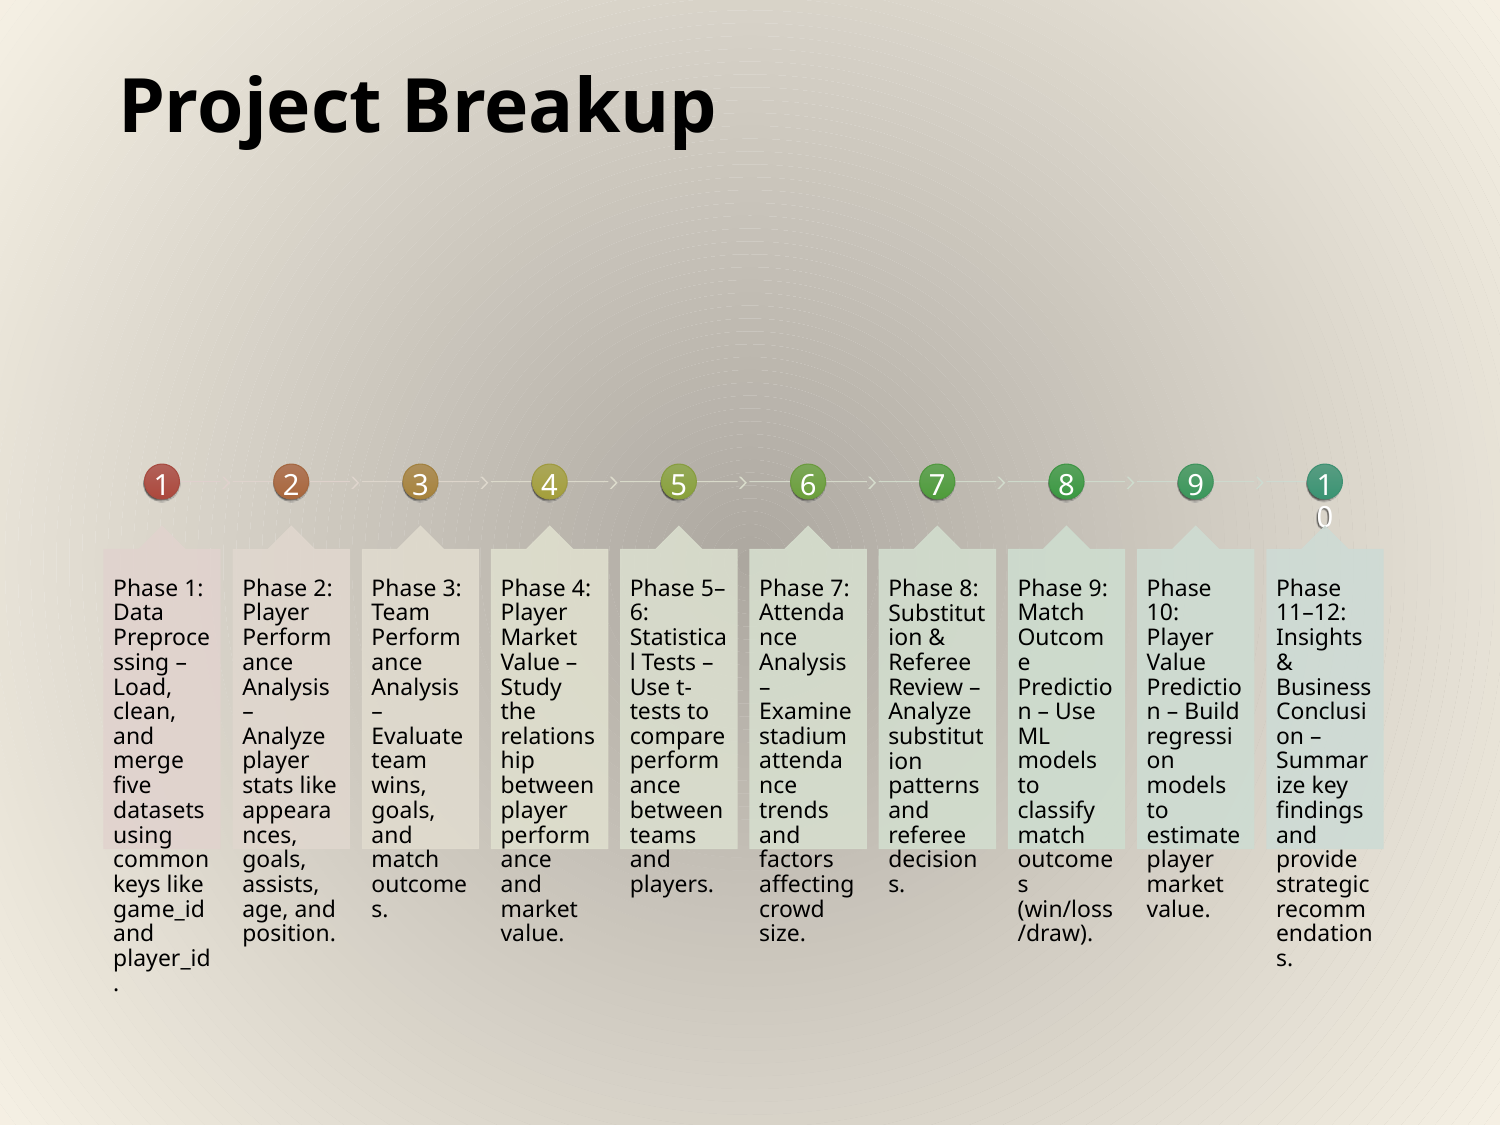

# Project Breakup
1
2
3
4
5
6
7
8
9
10
Phase 1: Data Preprocessing – Load, clean, and merge five datasets using common keys like game_id and player_id.
Phase 2: Player Performance Analysis – Analyze player stats like appearances, goals, assists, age, and position.
Phase 3: Team Performance Analysis – Evaluate team wins, goals, and match outcomes.
Phase 4: Player Market Value – Study the relationship between player performance and market value.
Phase 5–6: Statistical Tests – Use t-tests to compare performance between teams and players.
Phase 7: Attendance Analysis – Examine stadium attendance trends and factors affecting crowd size.
Phase 8: Substitution & Referee Review – Analyze substitution patterns and referee decisions.
Phase 9: Match Outcome Prediction – Use ML models to classify match outcomes (win/loss/draw).
Phase 10: Player Value Prediction – Build regression models to estimate player market value.
Phase 11–12: Insights & Business Conclusion – Summarize key findings and provide strategic recommendations.